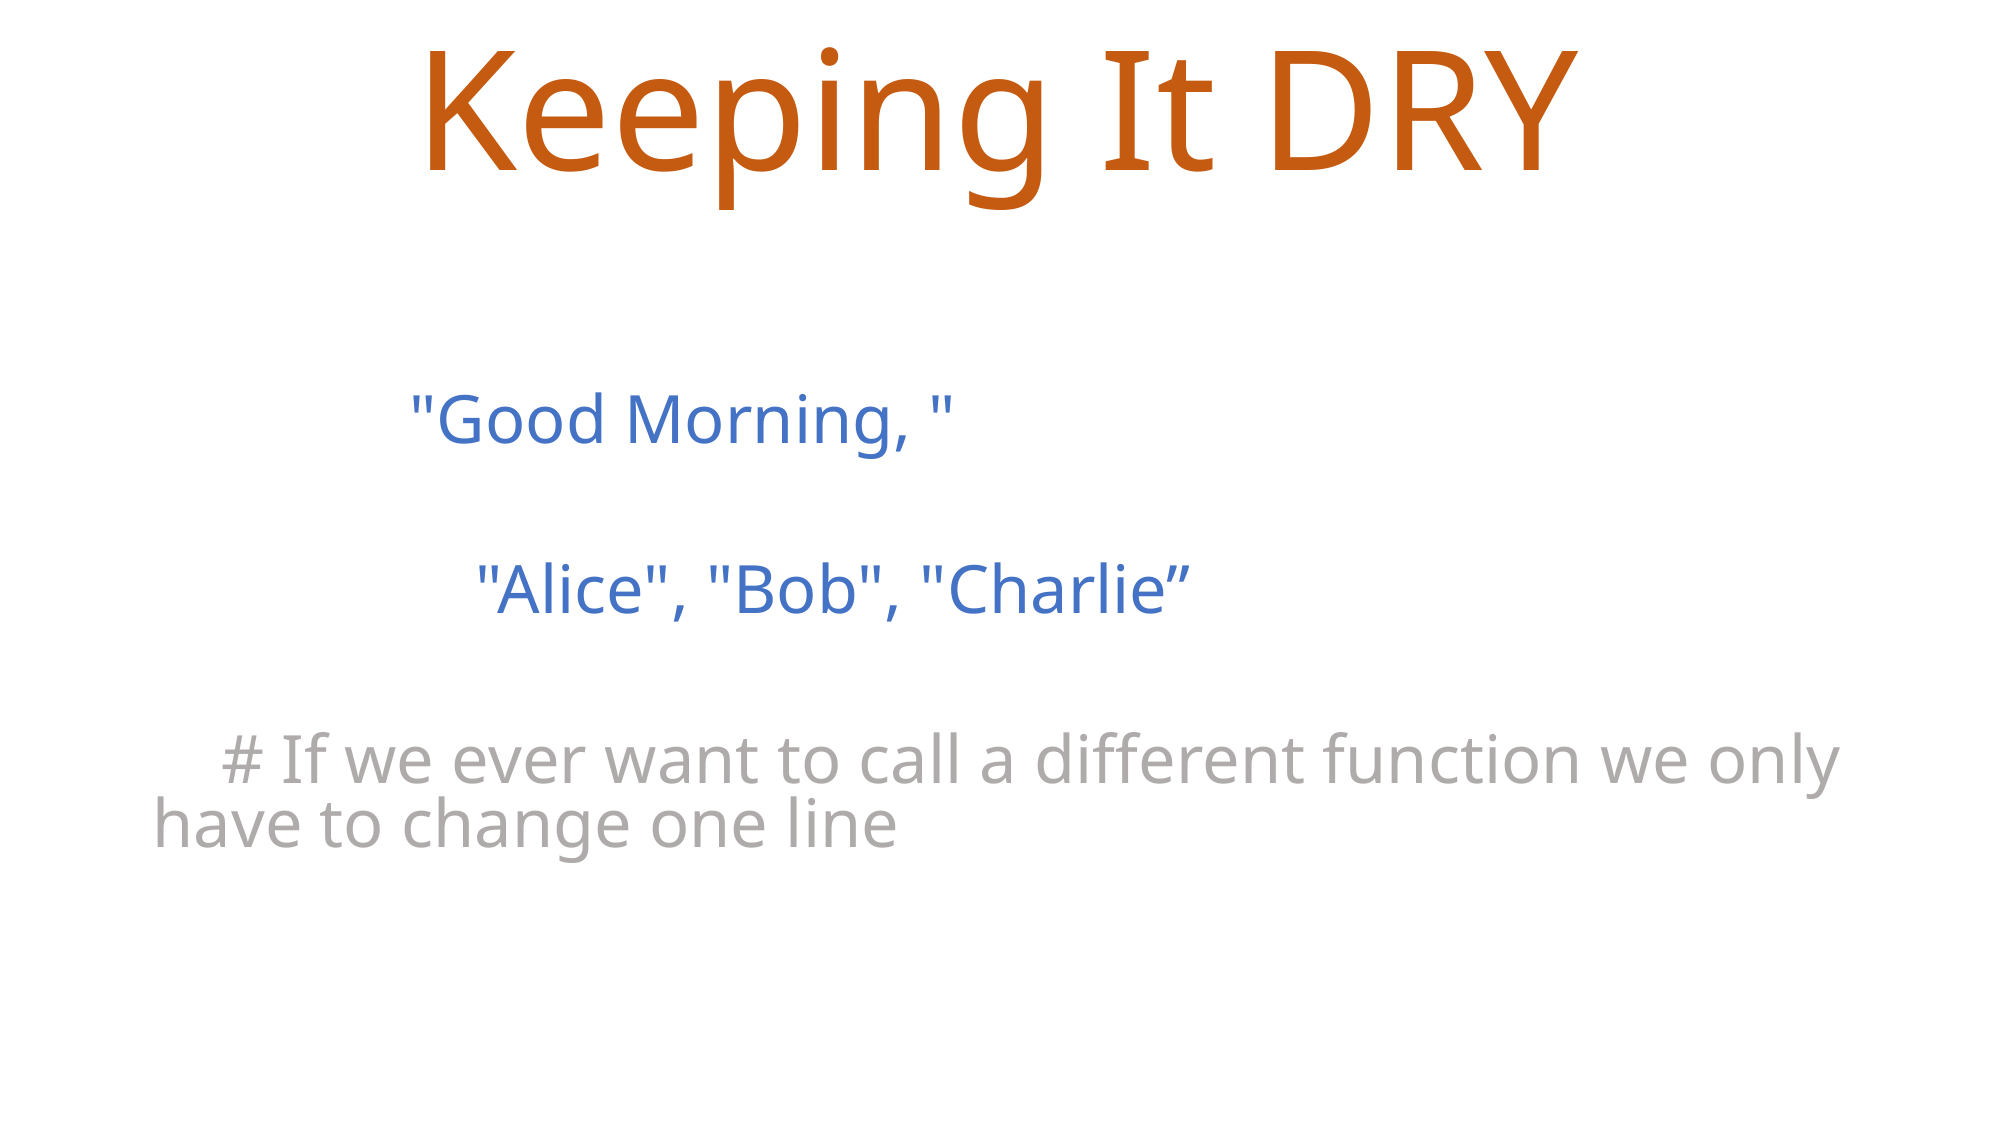

# Keeping It DRY
def hello(name):
 print( "Good Morning, " + name)
names = [ "Alice", "Bob", "Charlie” ]
for name in names:
 # If we ever want to call a different function we only have to change one line
 hello(name)